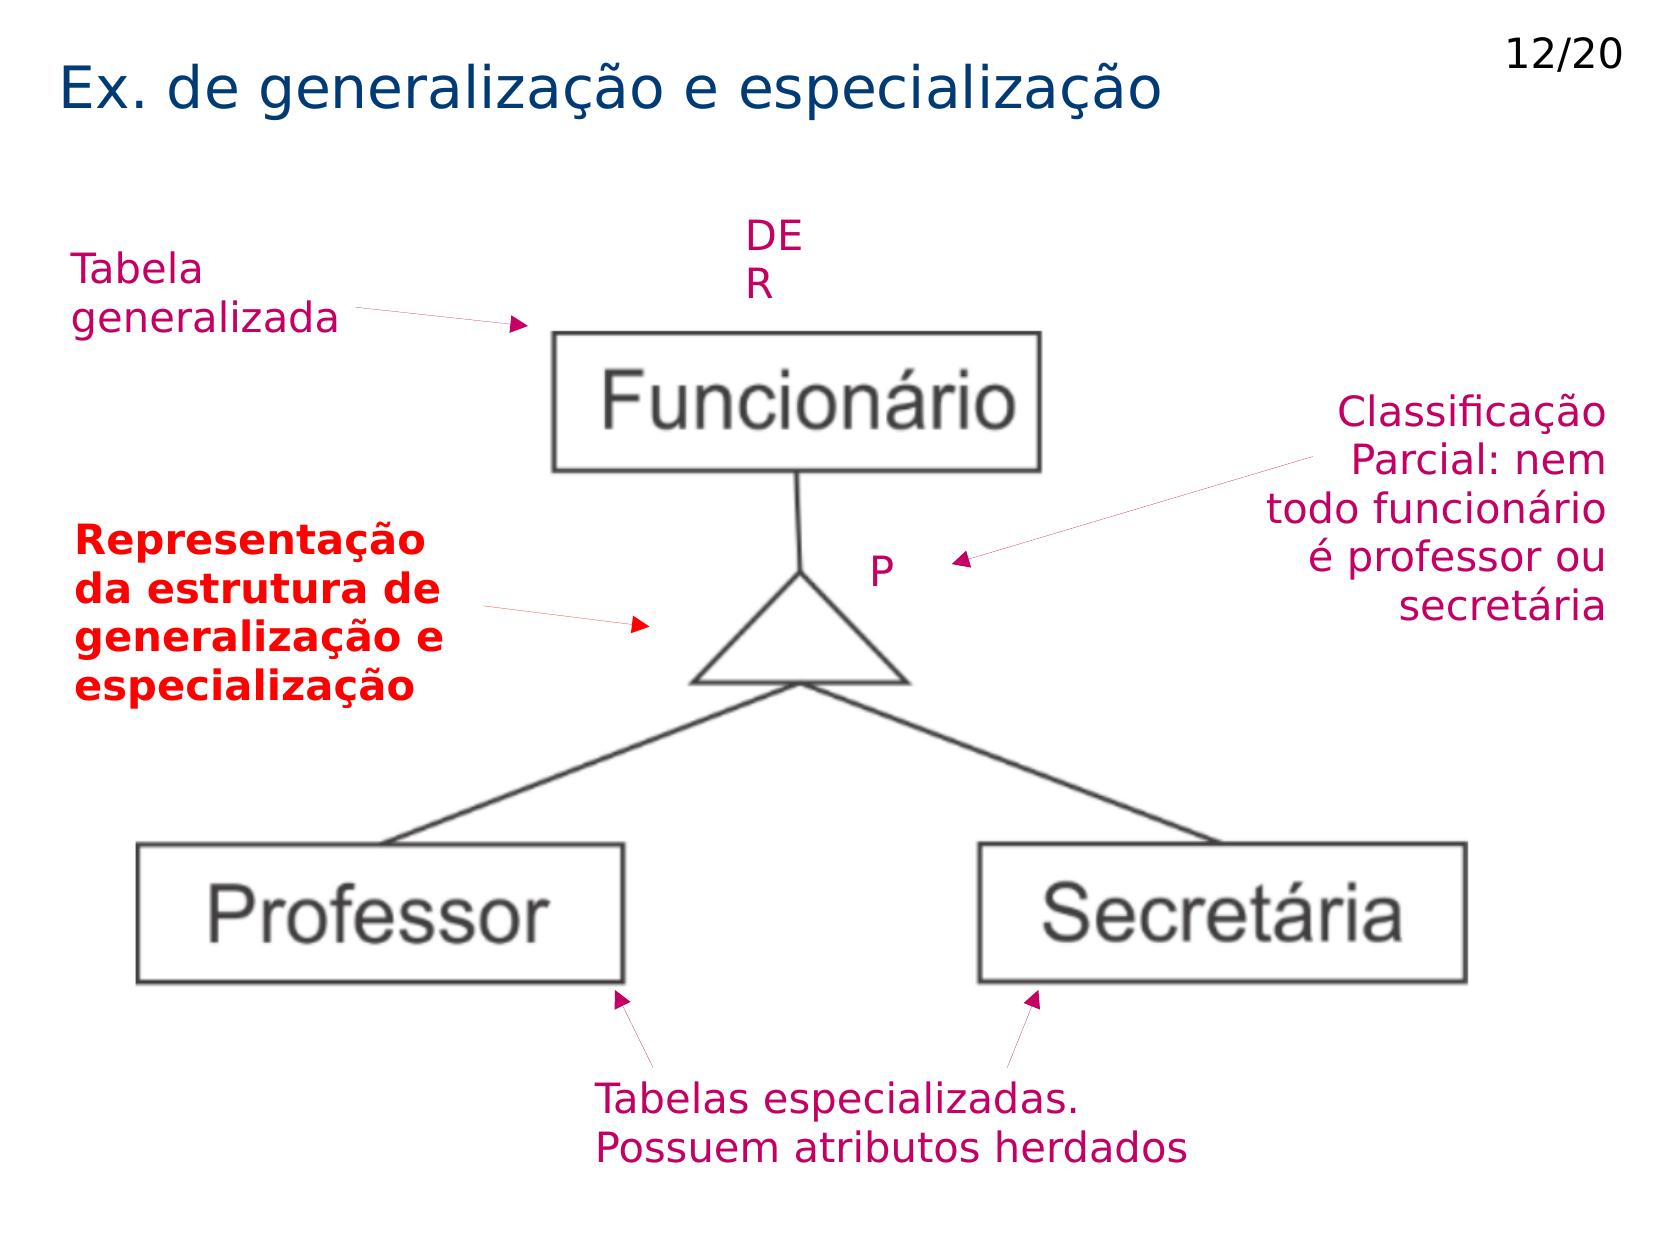

# Ex. de generalização e especialização
12
DER
Tabela
generalizada
Classificação Parcial: nem todo funcionário é professor ou secretária
Representação da estrutura de generalização e especialização
P
Tabelas especializadas.
Possuem atributos herdados